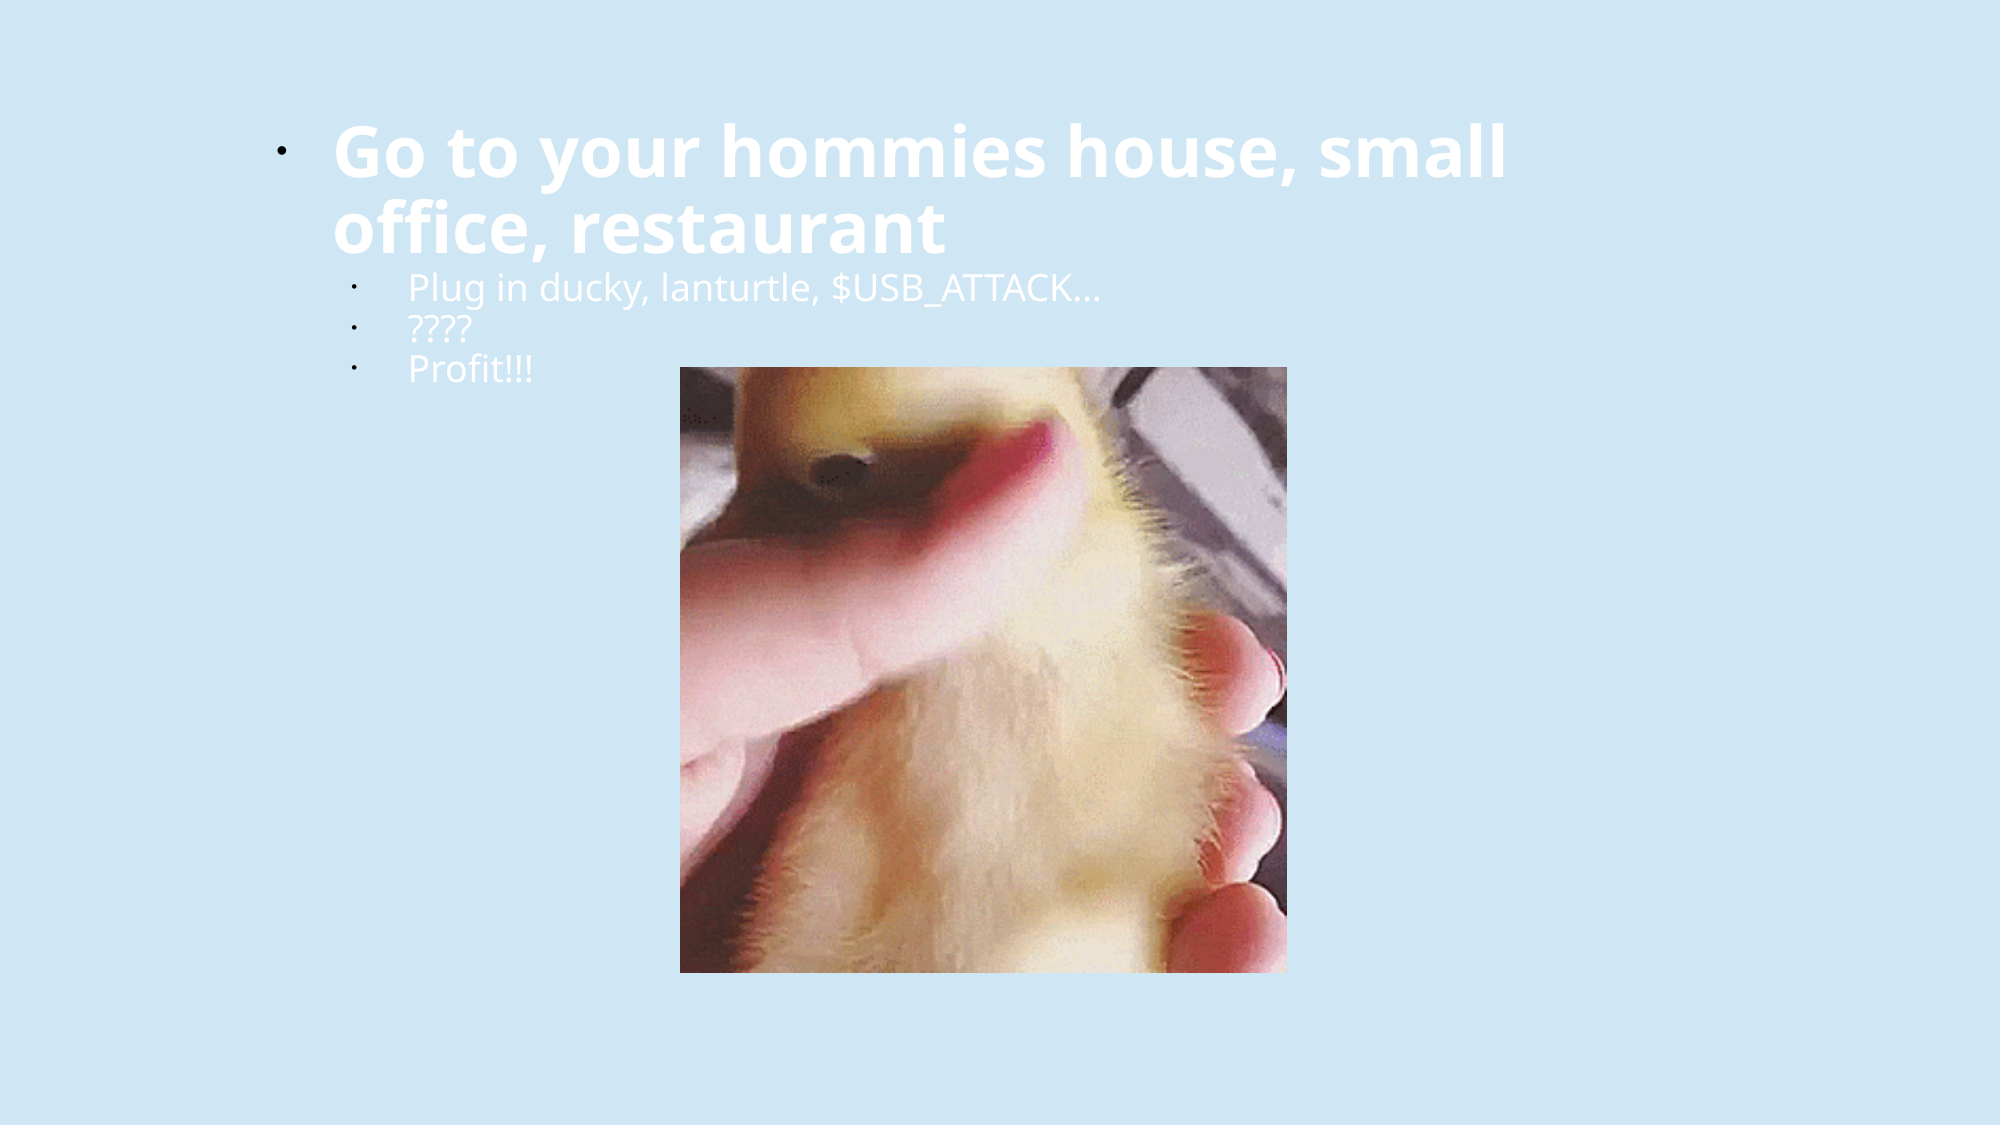

Go to your hommies house, small office, restaurant
Plug in ducky, lanturtle, $USB_ATTACK…
????
Profit!!!
#